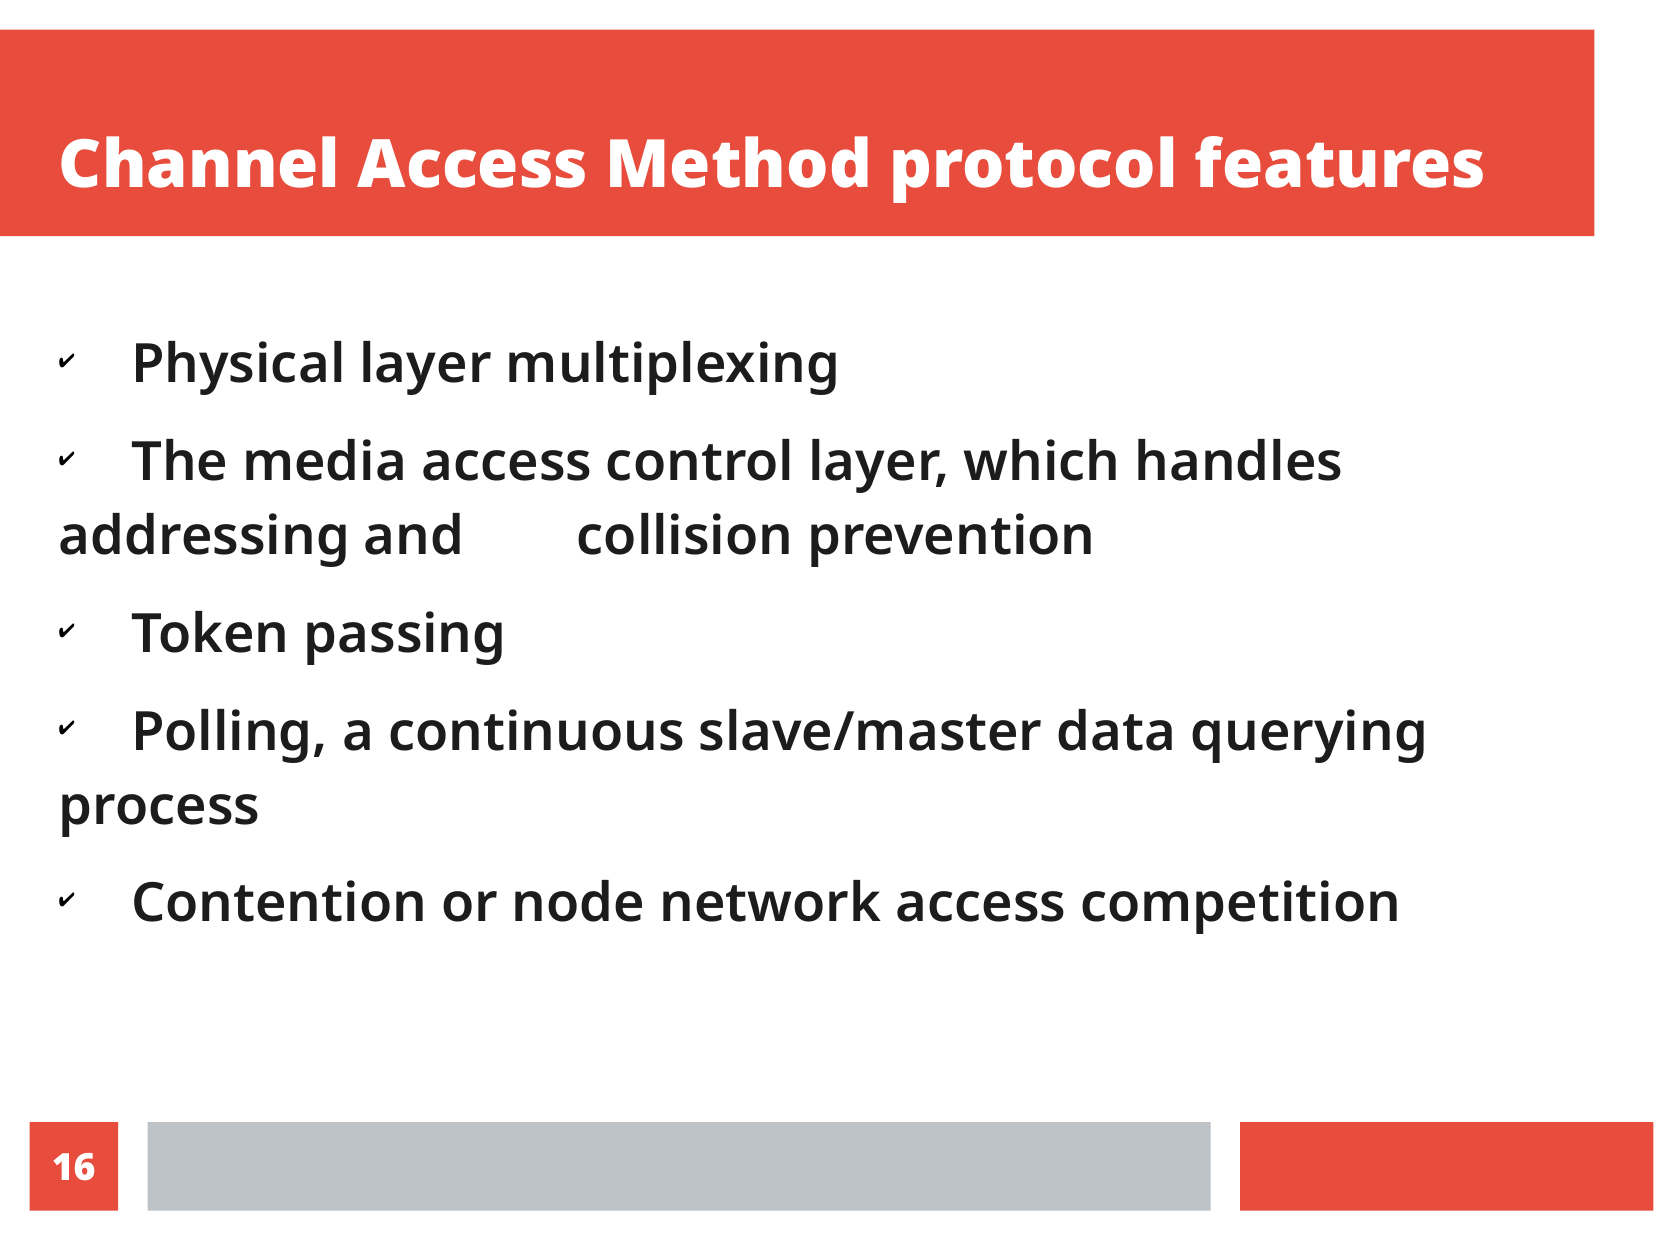

# Channel Access Method protocol features
 Physical layer multiplexing
 The media access control layer, which handles addressing and collision prevention
 Token passing
 Polling, a continuous slave/master data querying process
 Contention or node network access competition
16